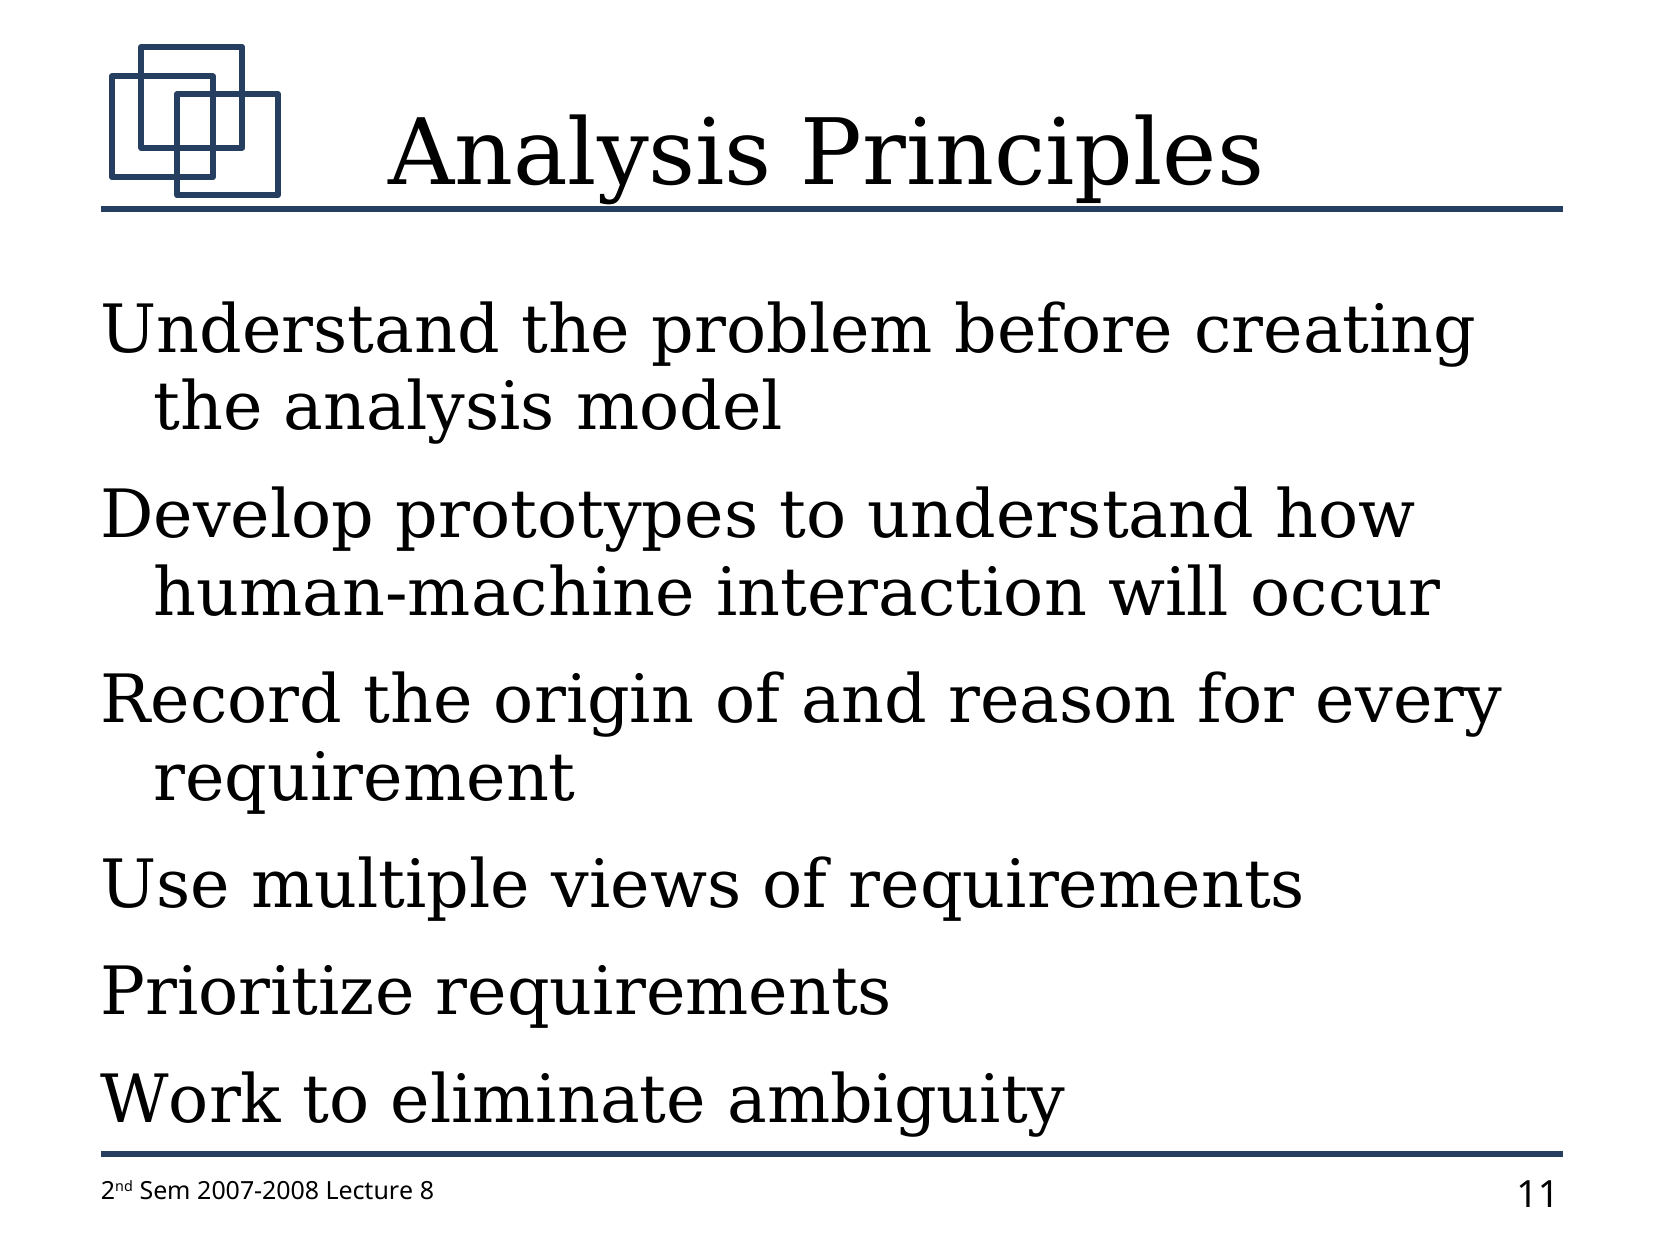

# Analysis Principles
Understand the problem before creating the analysis model
Develop prototypes to understand how human-machine interaction will occur
Record the origin of and reason for every requirement
Use multiple views of requirements
Prioritize requirements
Work to eliminate ambiguity